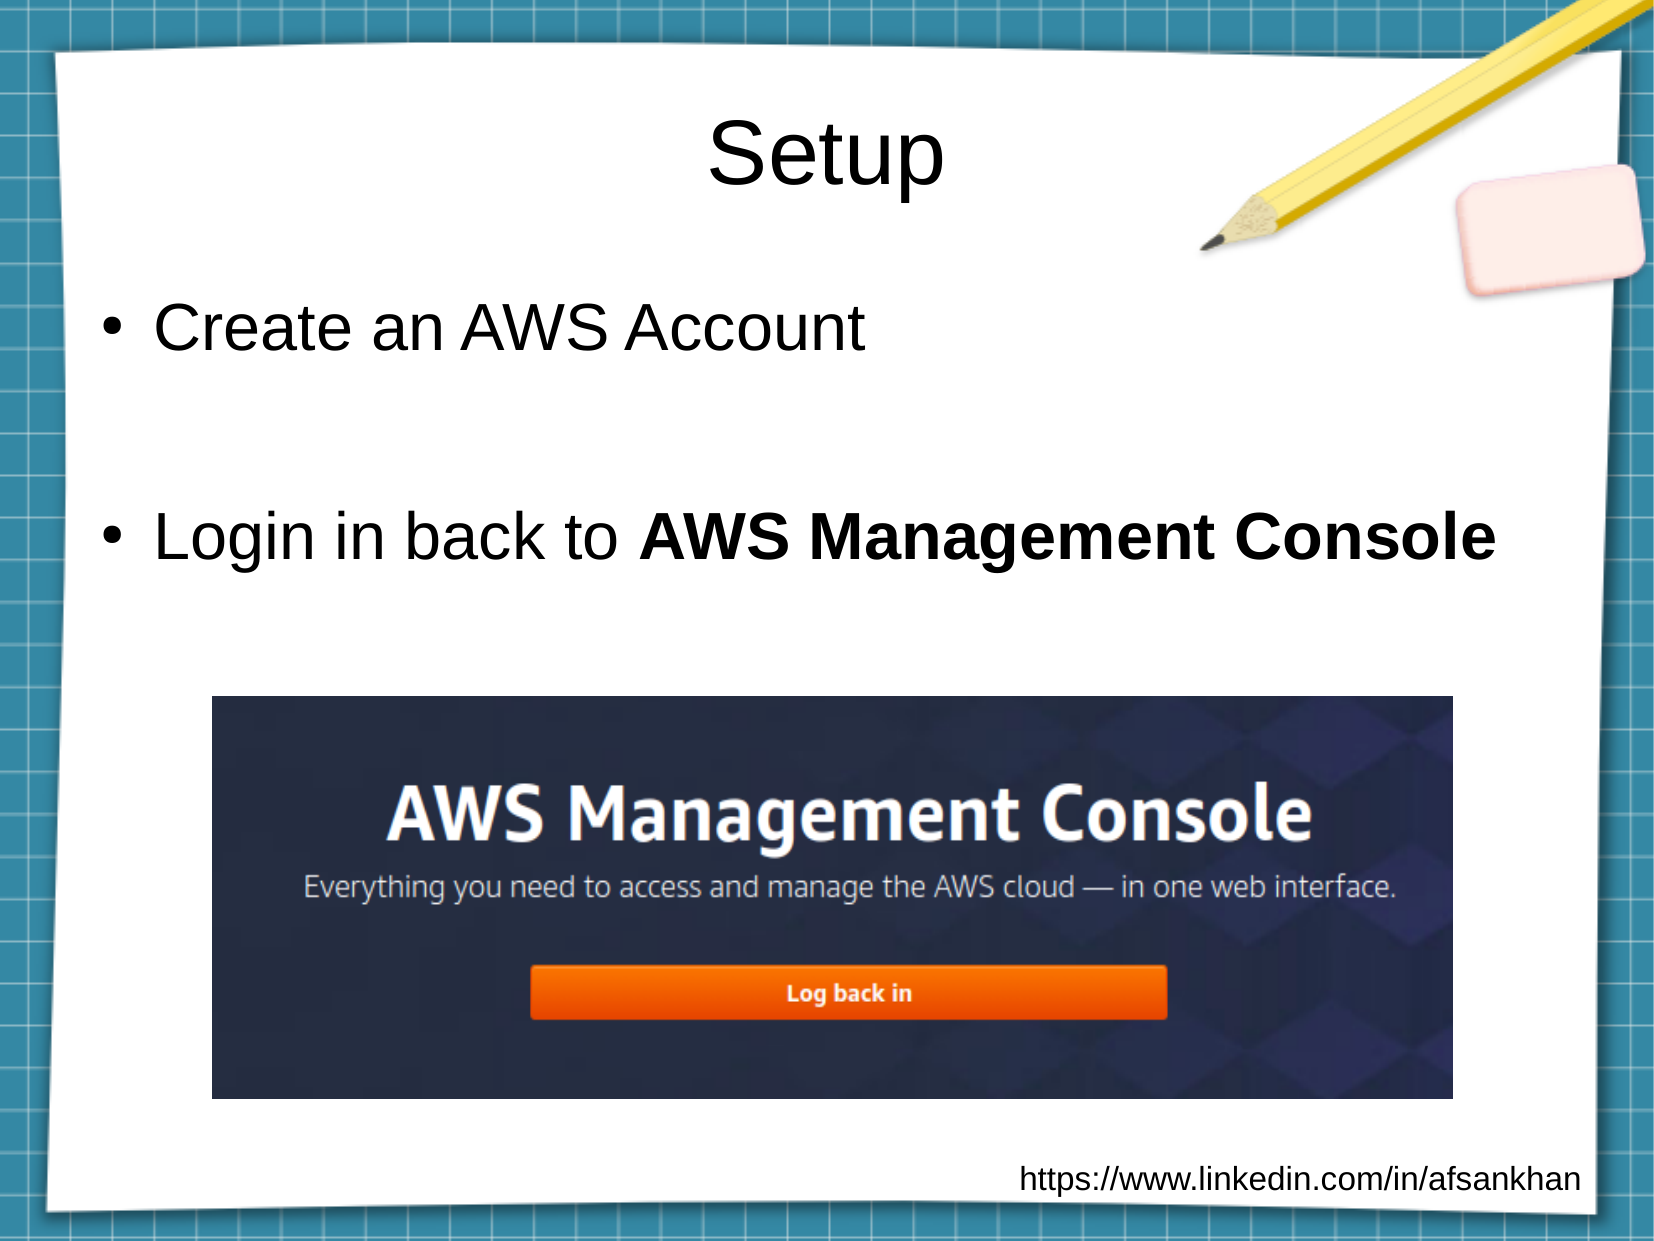

# Setup
Create an AWS Account
Login in back to AWS Management Console
https://www.linkedin.com/in/afsankhan